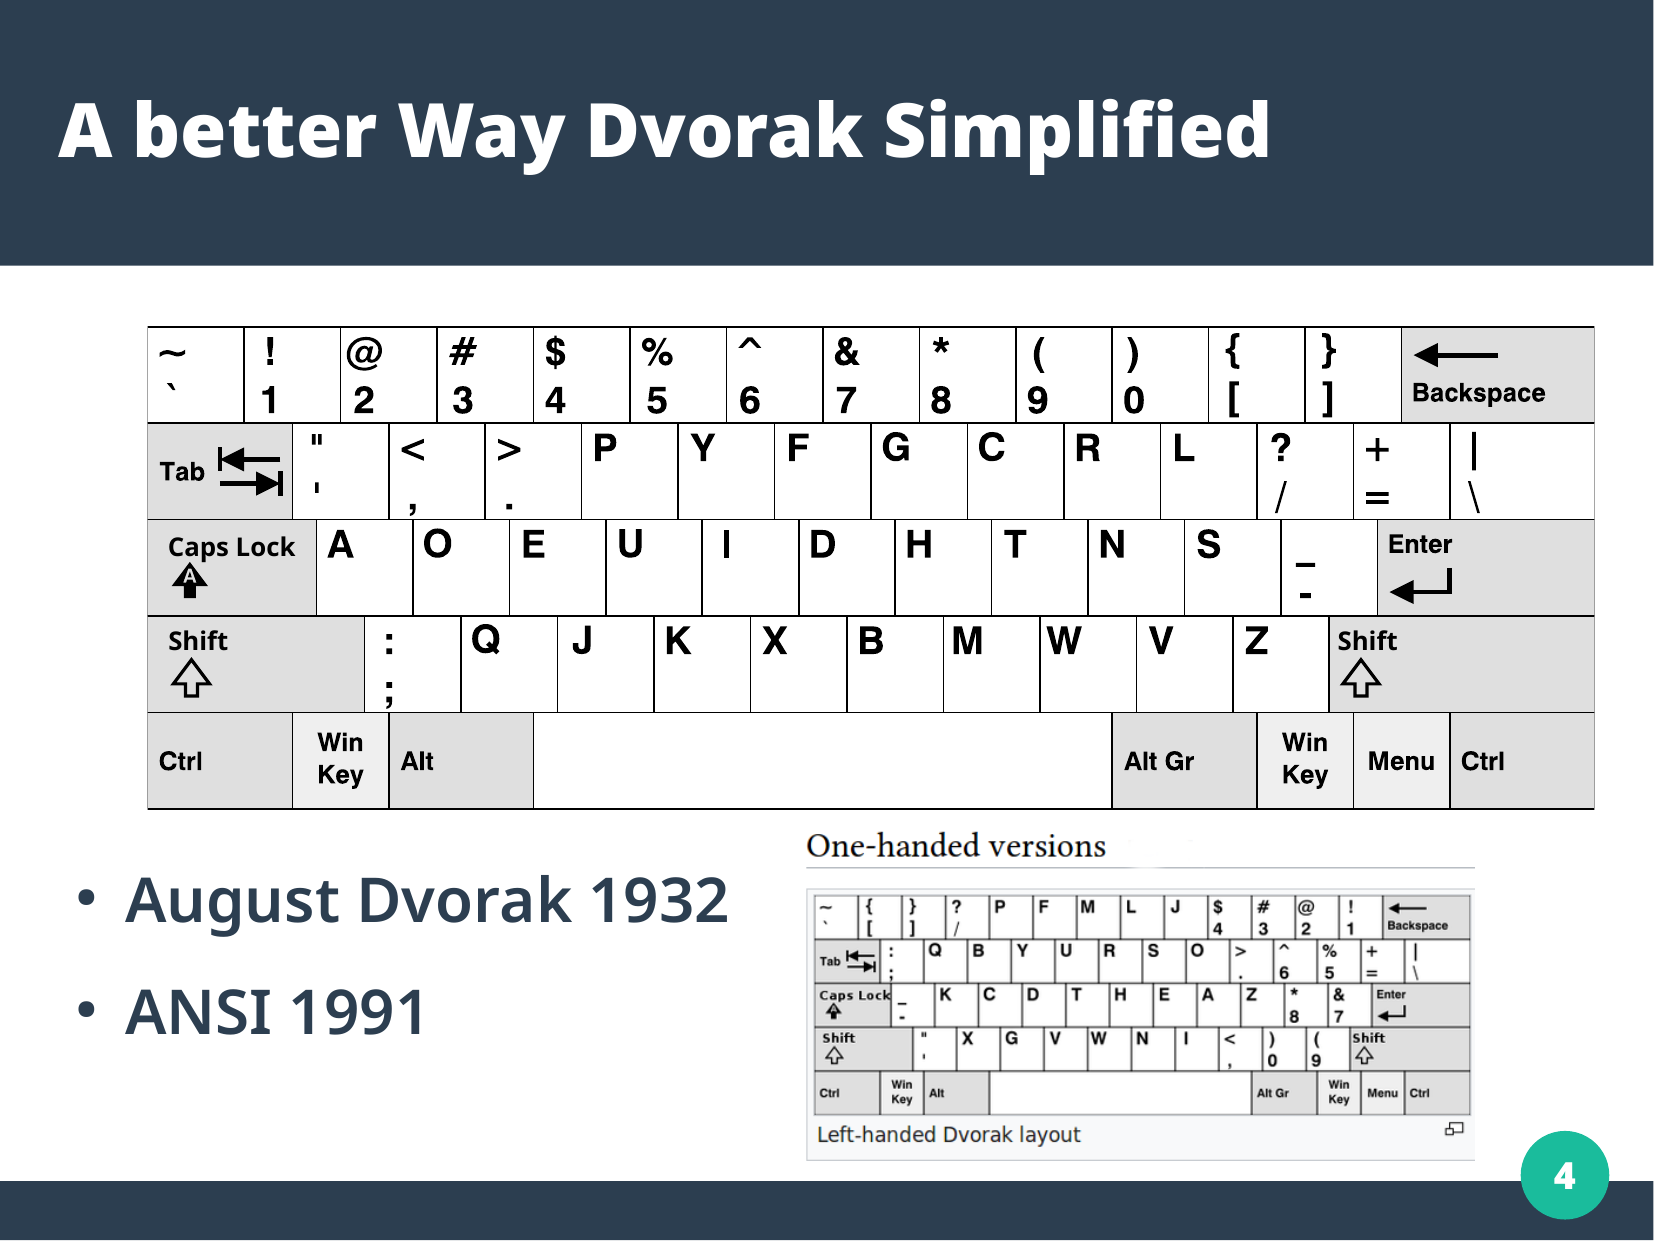

# A better Way Dvorak Simplified
August Dvorak 1932
ANSI 1991
4